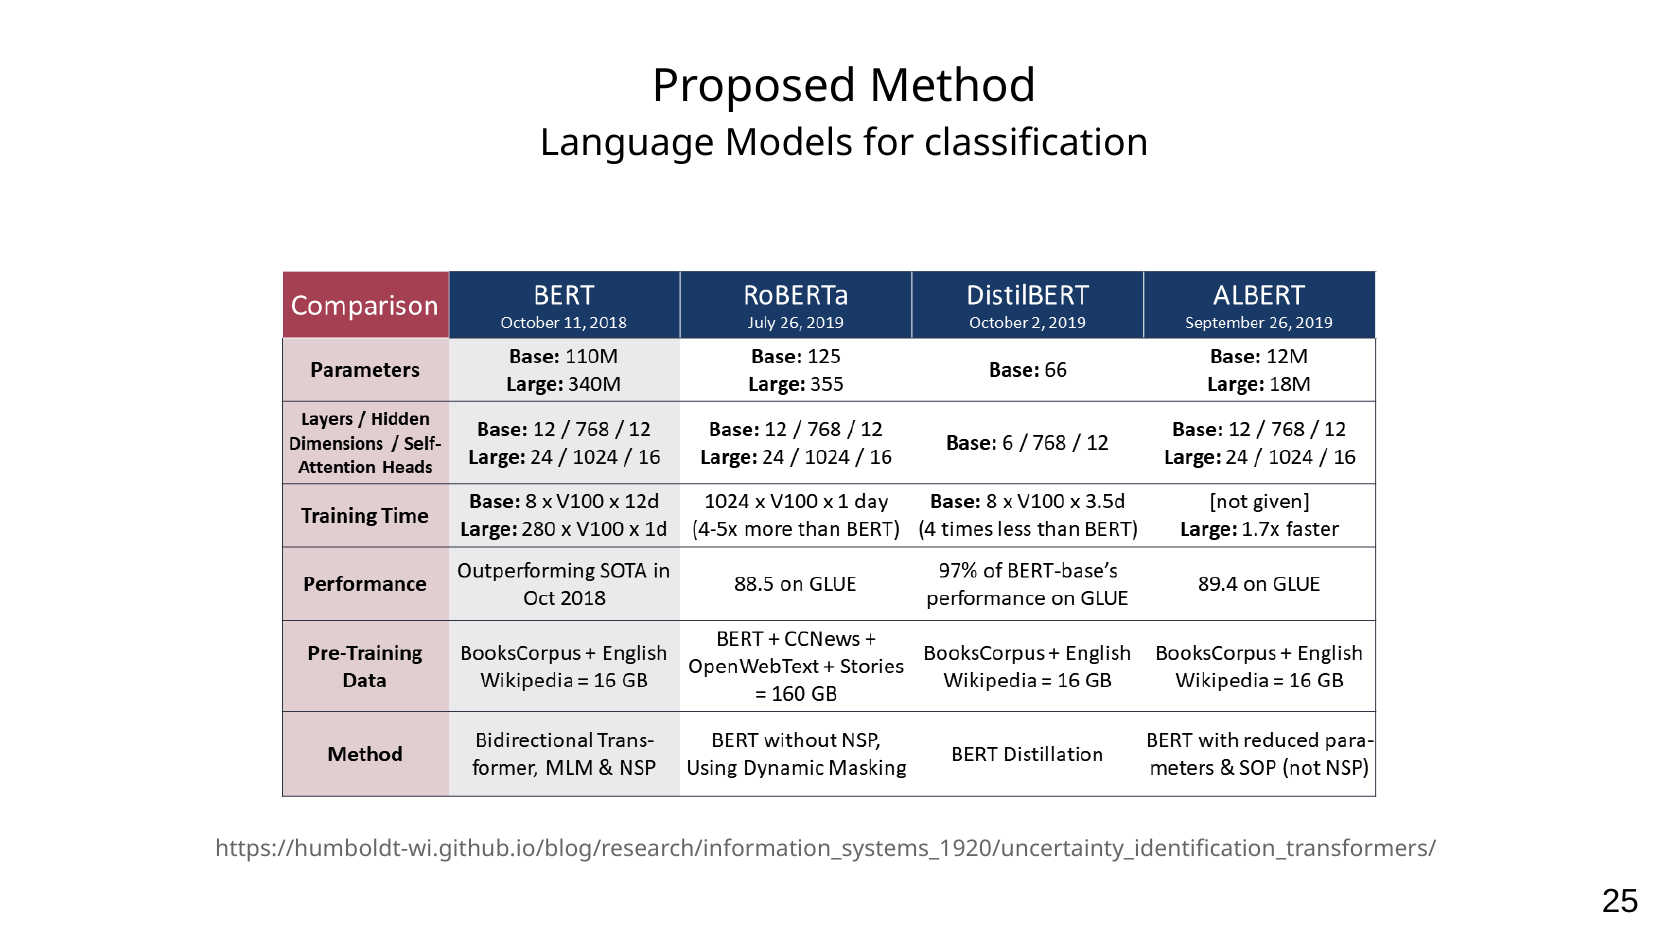

Proposed Method
Language Models for classification
https://humboldt-wi.github.io/blog/research/information_systems_1920/uncertainty_identification_transformers/